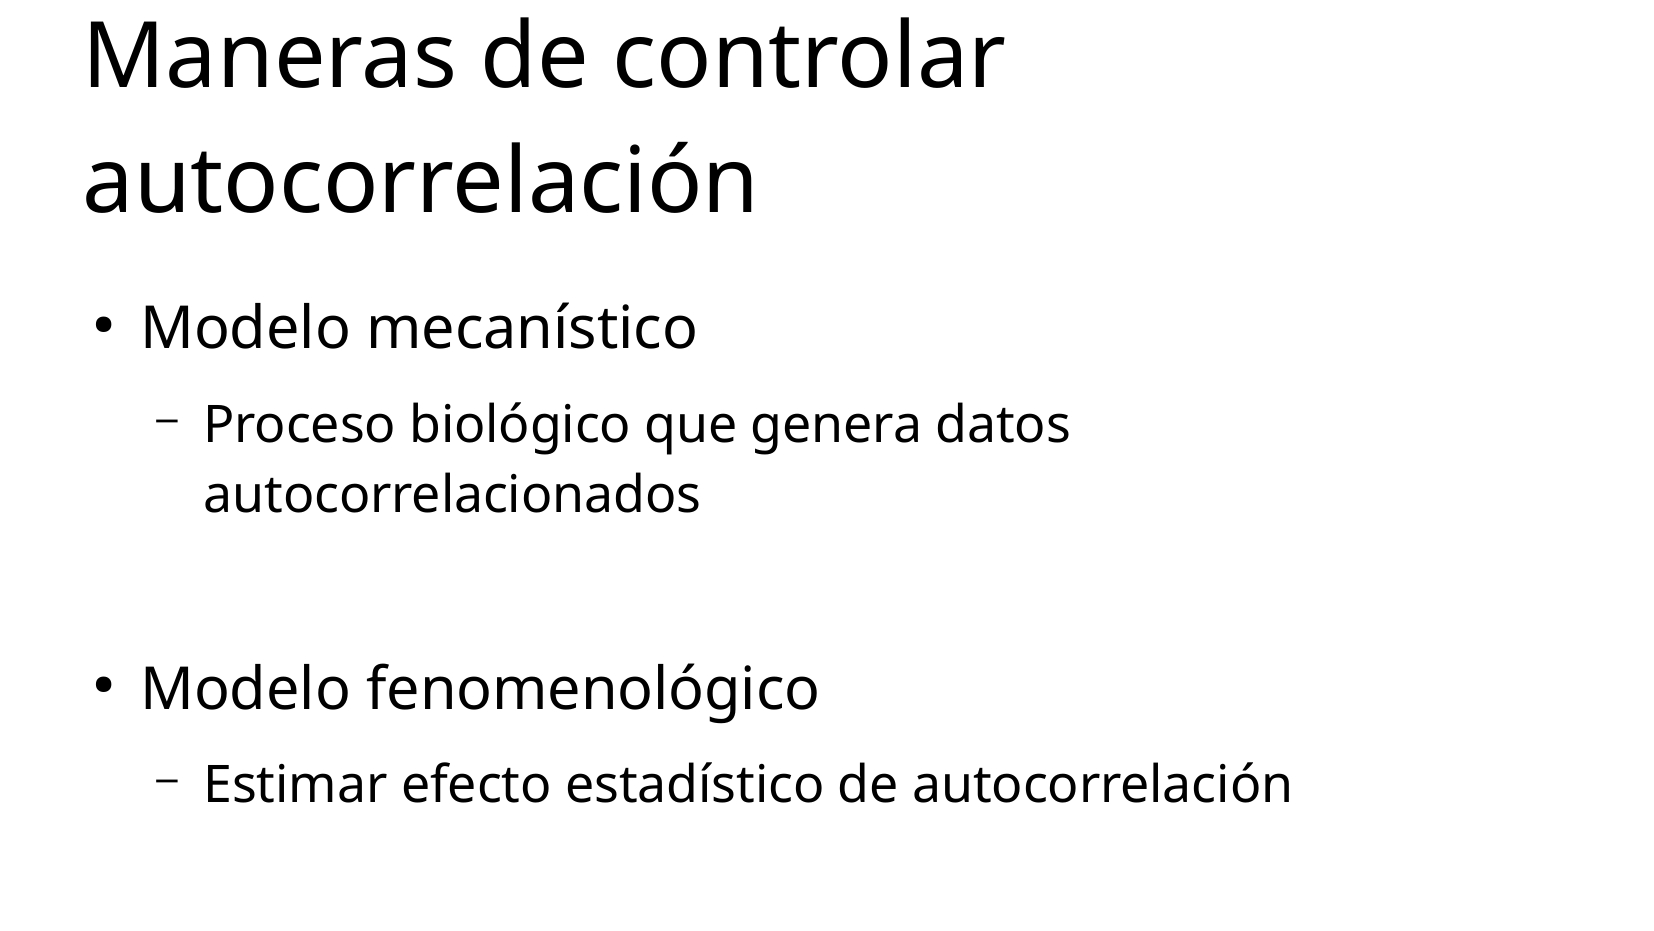

# Maneras de controlar autocorrelación
Modelo mecanístico
Proceso biológico que genera datos autocorrelacionados
Modelo fenomenológico
Estimar efecto estadístico de autocorrelación